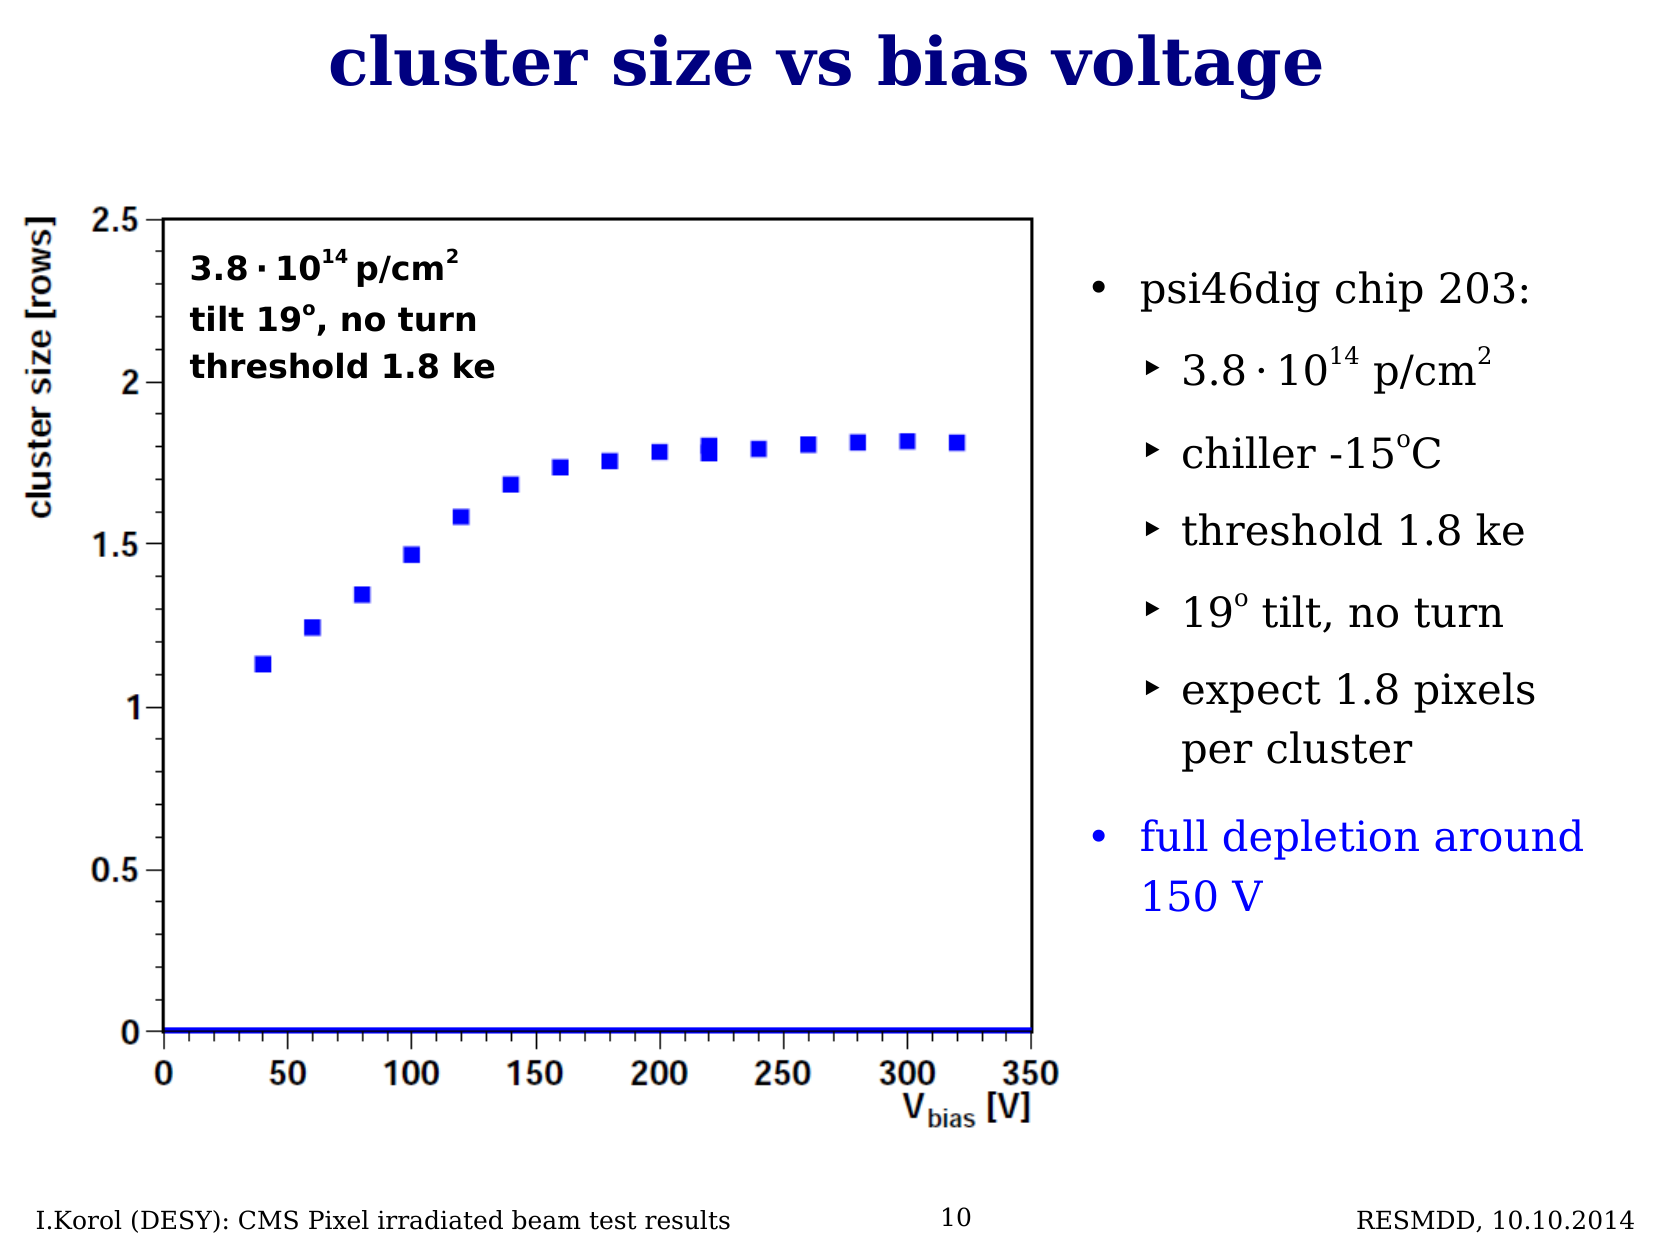

# cluster size vs bias voltage
3.8 · 1014 p/cm2
tilt 19o, no turn
threshold 1.8 ke
psi46dig chip 203:
3.8 · 1014 p/cm2
chiller -15oC
threshold 1.8 ke
19o tilt, no turn
expect 1.8 pixels per cluster
full depletion around 150 V